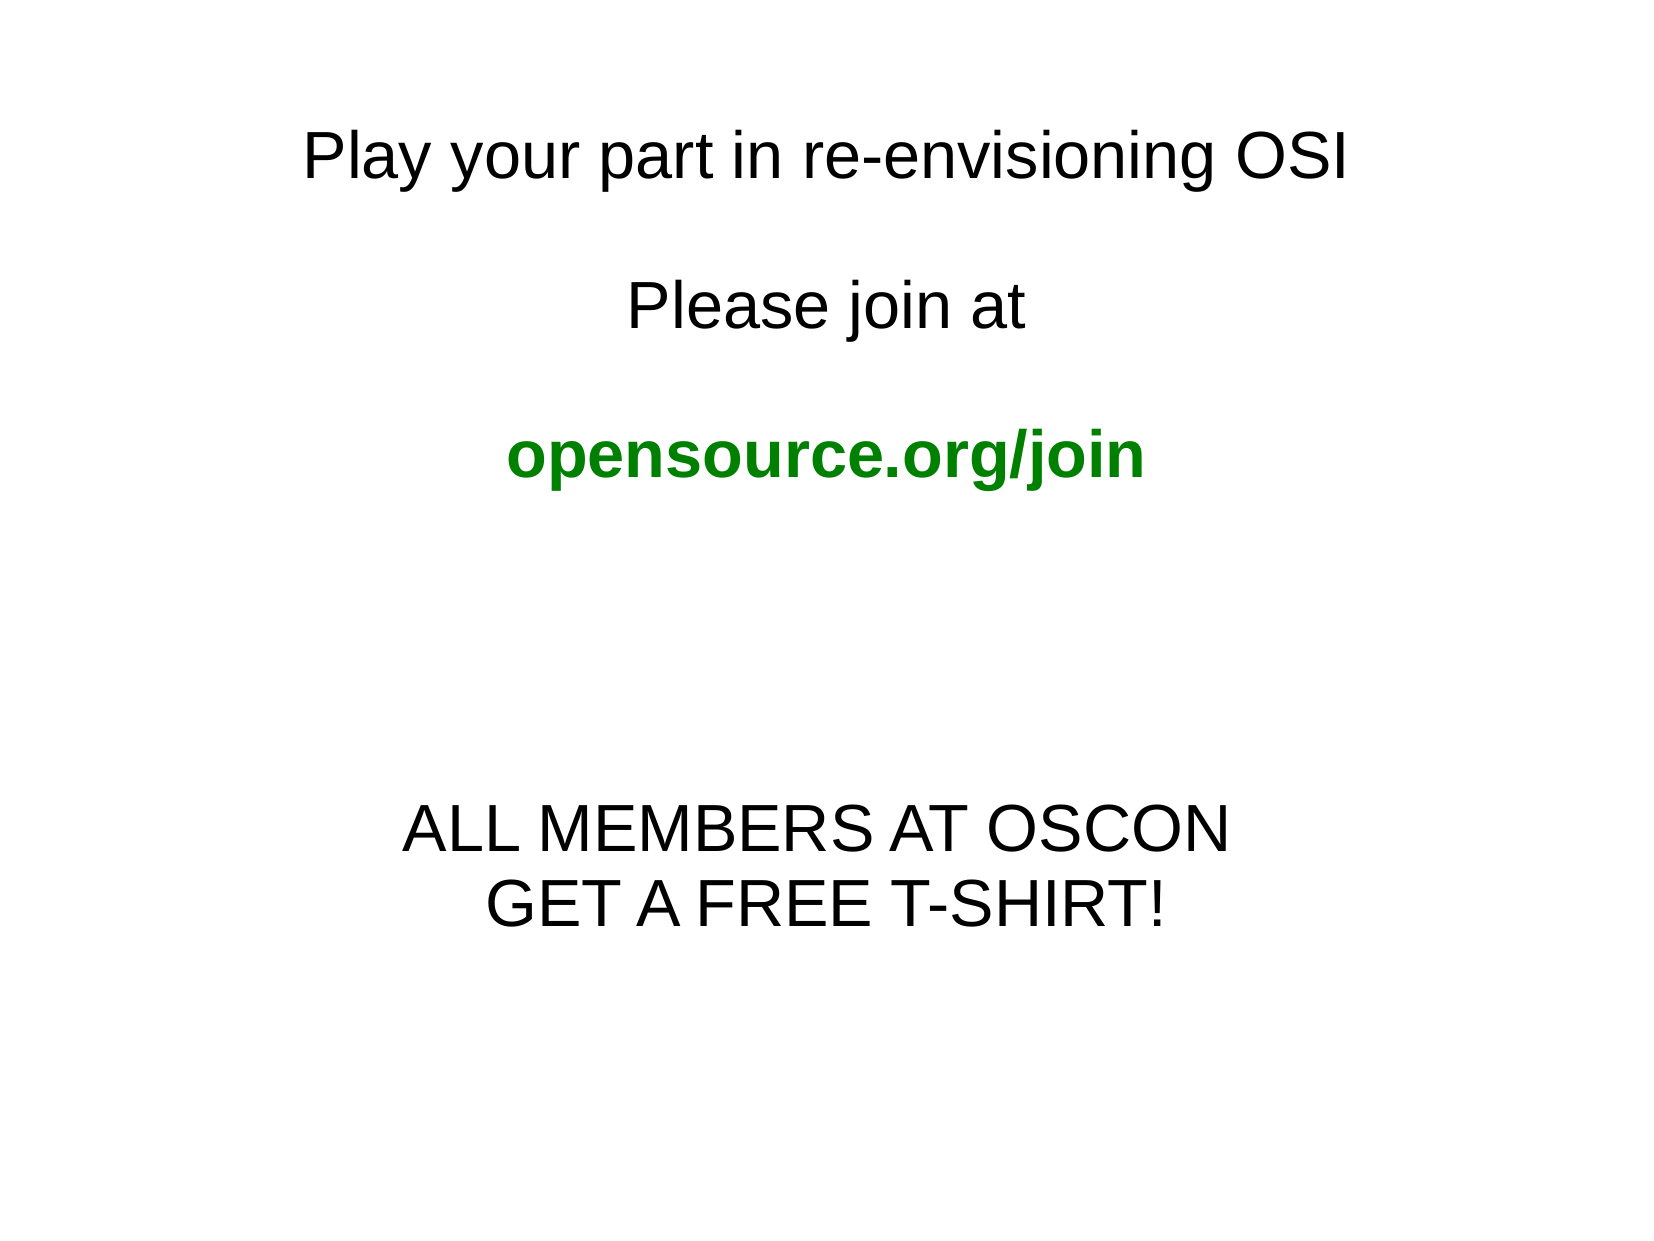

# Play your part in re-envisioning OSI
Please join at
opensource.org/join
ALL MEMBERS AT OSCON
GET A FREE T-SHIRT!